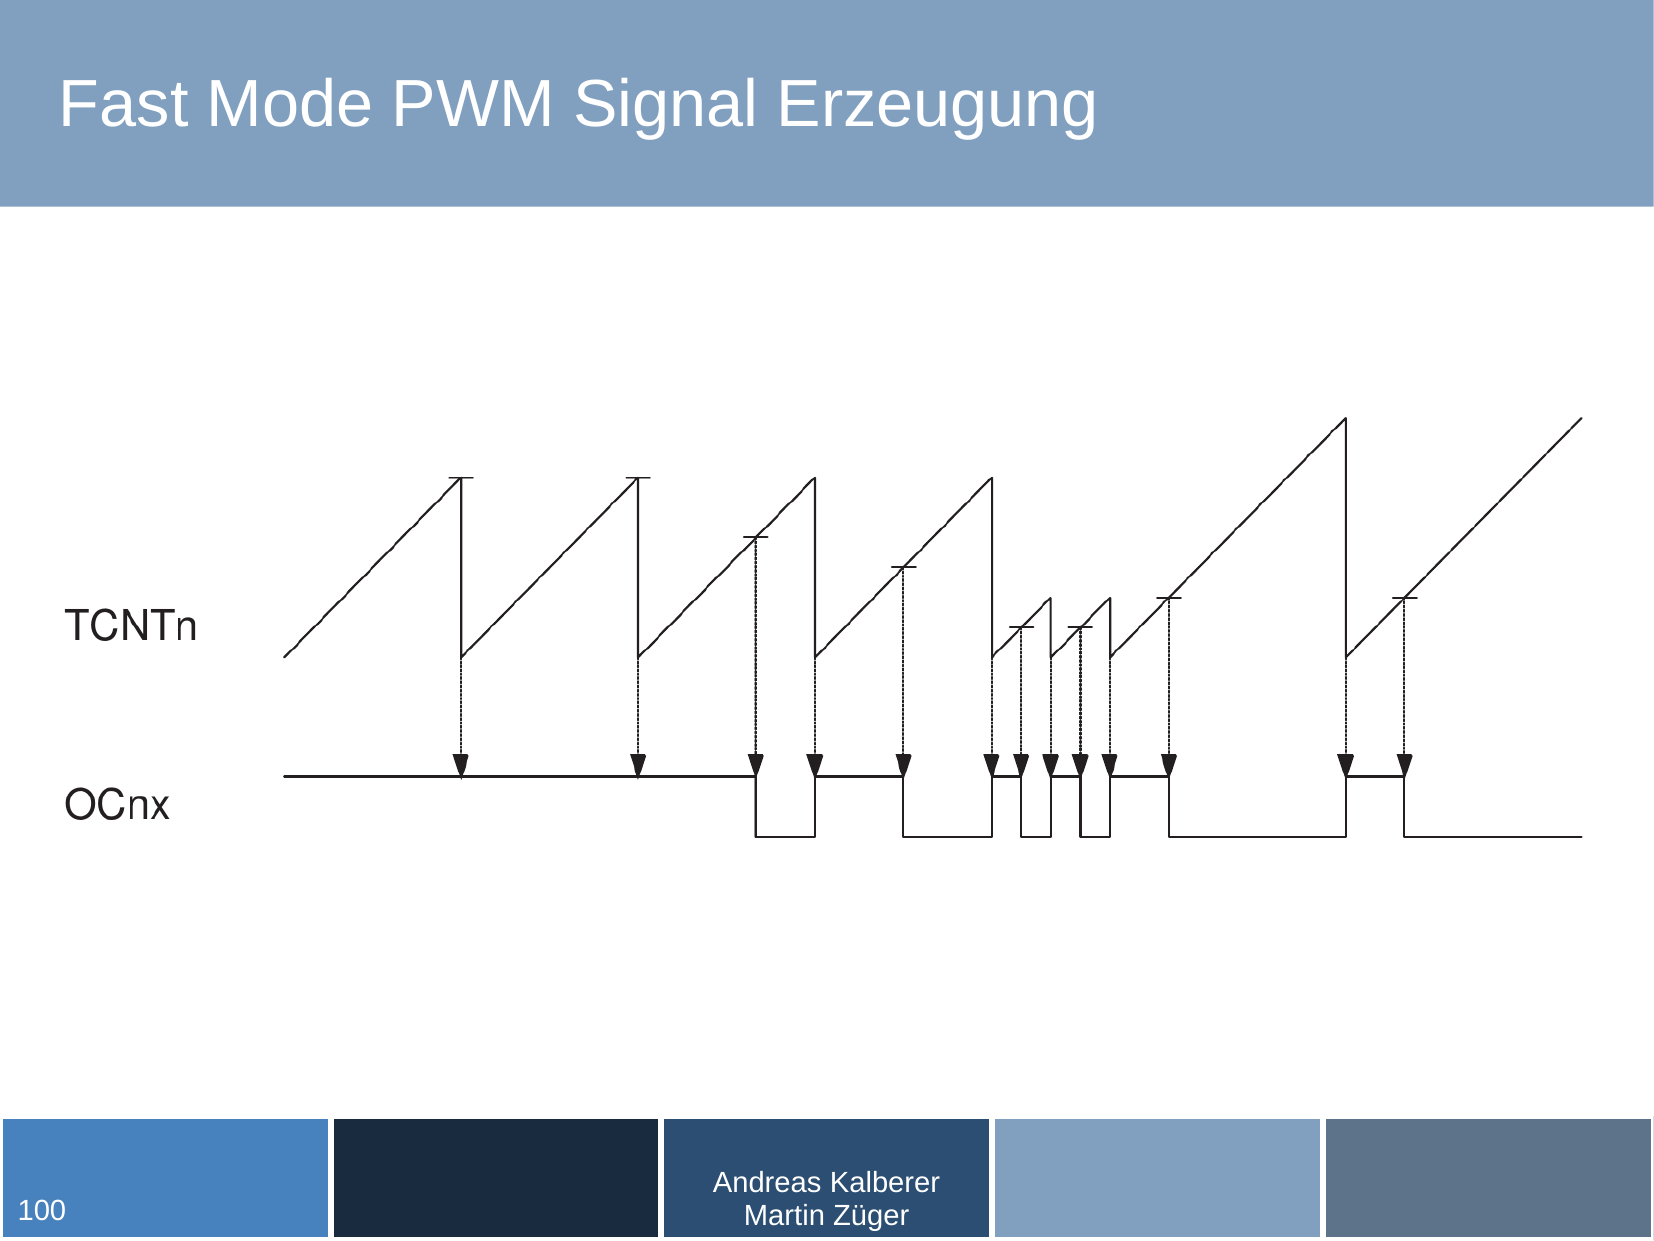

# Fast Mode PWM Signal Erzeugung
LibreOffice Productivity Suite
100